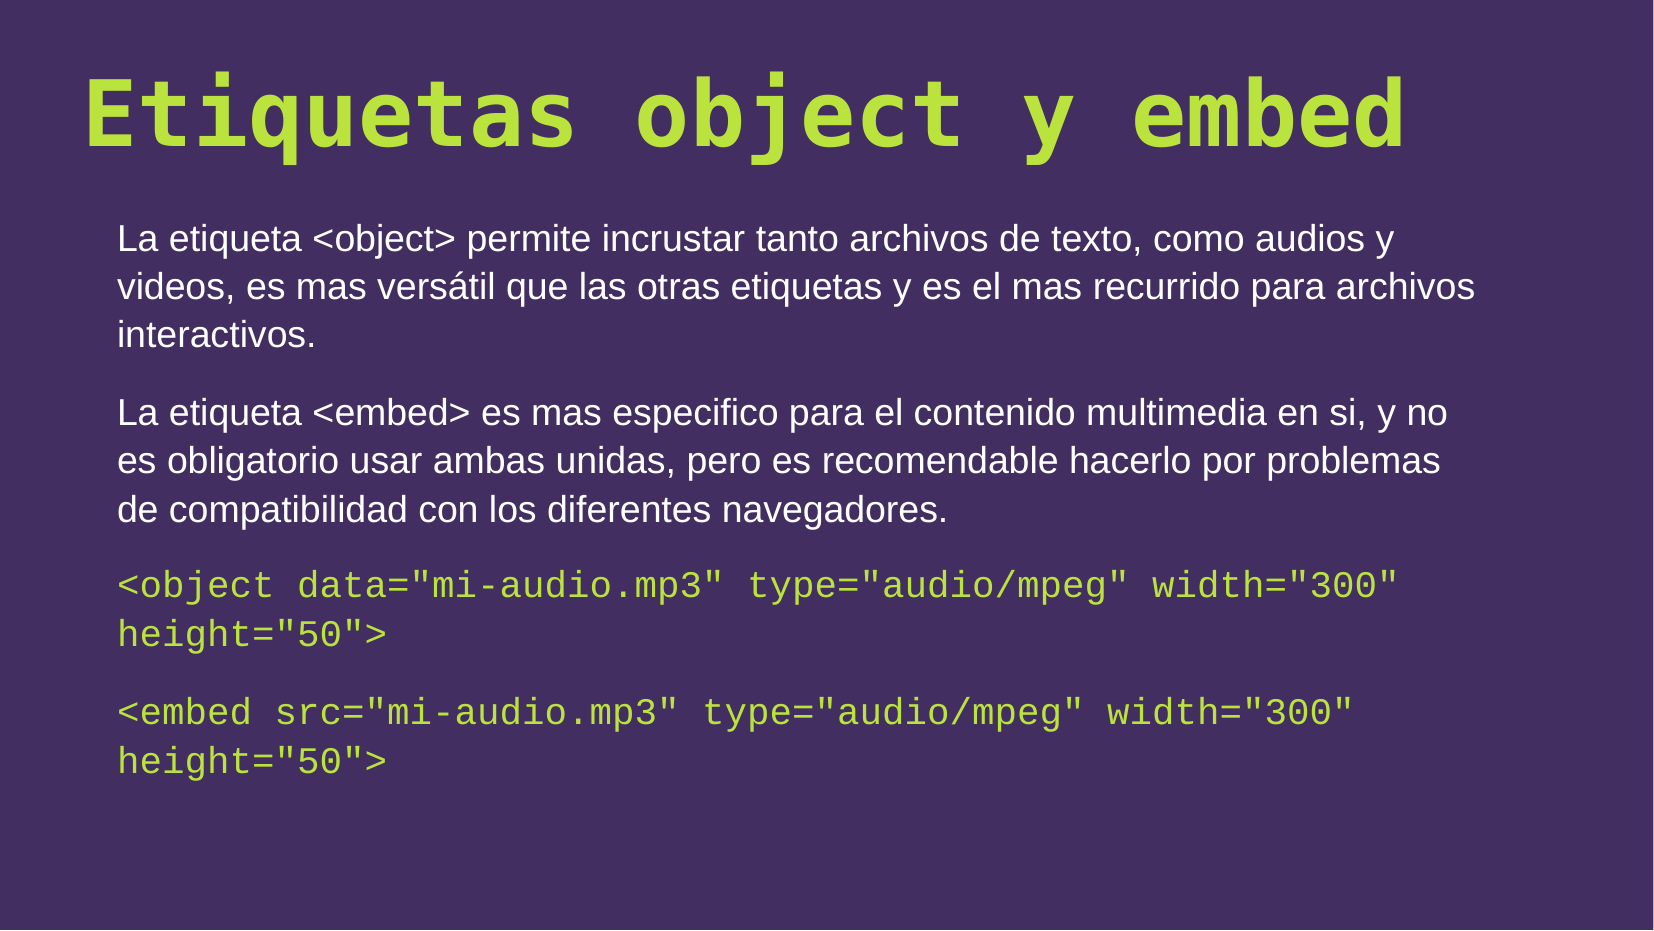

# Etiquetas object y embed
La etiqueta <object> permite incrustar tanto archivos de texto, como audios y videos, es mas versátil que las otras etiquetas y es el mas recurrido para archivos interactivos.
La etiqueta <embed> es mas especifico para el contenido multimedia en si, y no es obligatorio usar ambas unidas, pero es recomendable hacerlo por problemas de compatibilidad con los diferentes navegadores.
<object data="mi-audio.mp3" type="audio/mpeg" width="300" height="50">
<embed src="mi-audio.mp3" type="audio/mpeg" width="300" height="50">